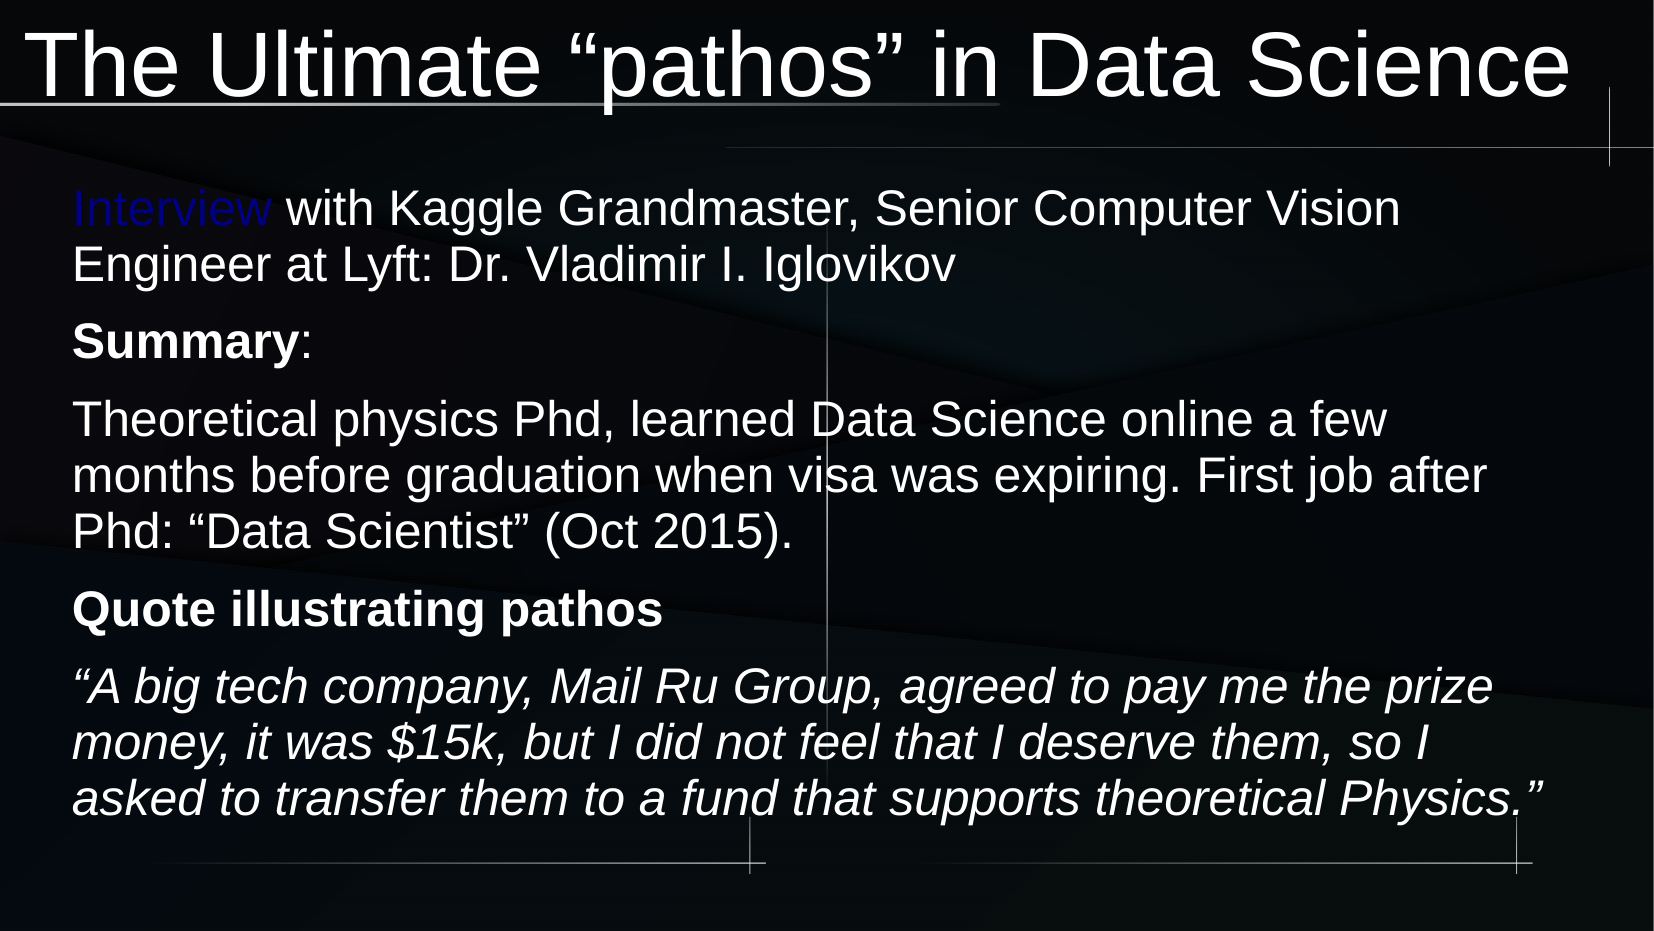

# The Ultimate “pathos” in Data Science
Interview with Kaggle Grandmaster, Senior Computer Vision Engineer at Lyft: Dr. Vladimir I. Iglovikov
Summary:
Theoretical physics Phd, learned Data Science online a few months before graduation when visa was expiring. First job after Phd: “Data Scientist” (Oct 2015).
Quote illustrating pathos
“A big tech company, Mail Ru Group, agreed to pay me the prize money, it was $15k, but I did not feel that I deserve them, so I asked to transfer them to a fund that supports theoretical Physics.”